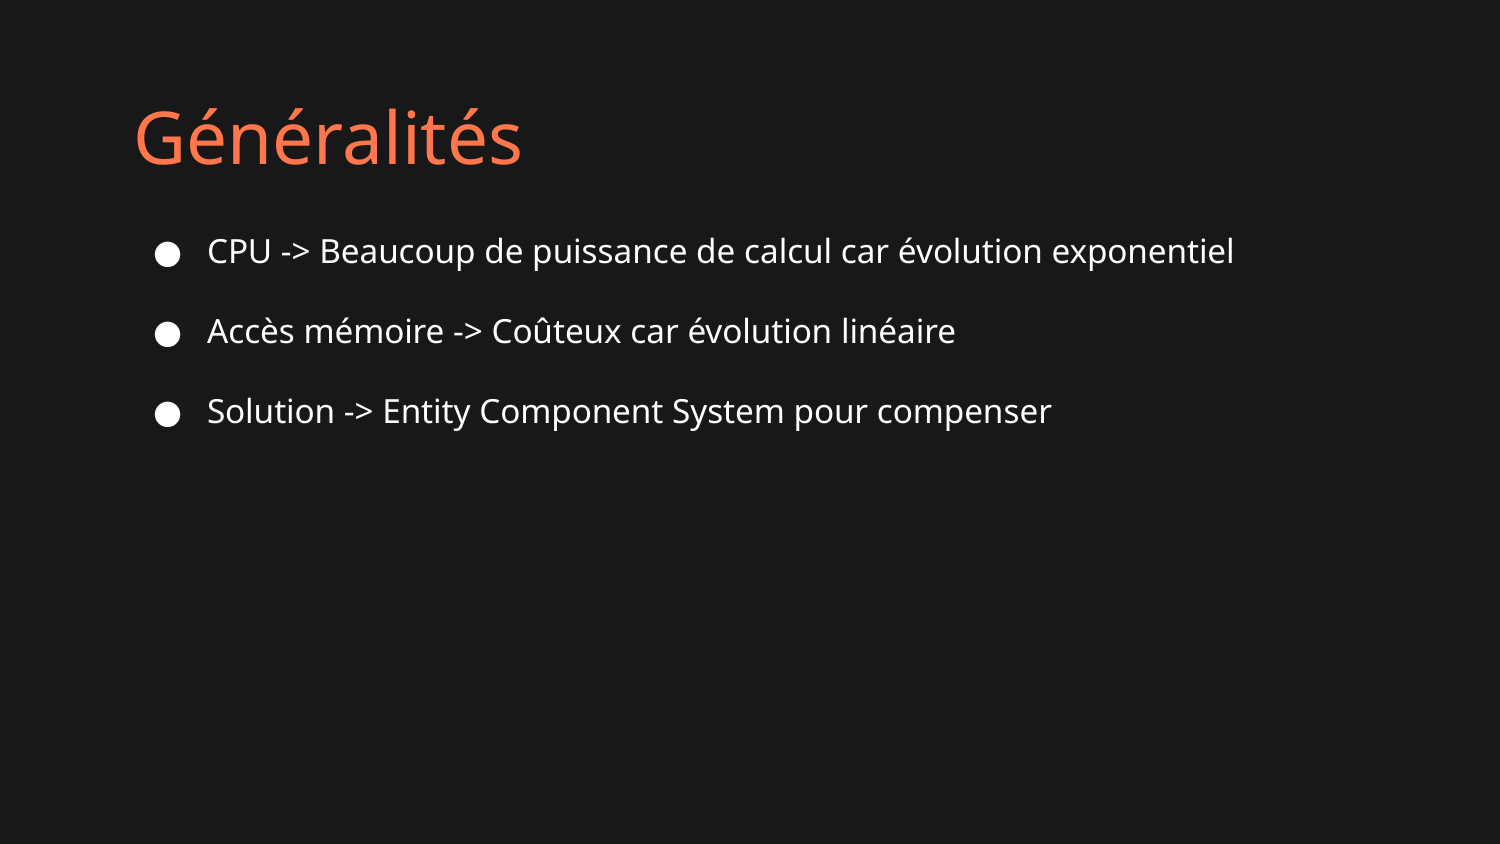

# Généralités
CPU -> Beaucoup de puissance de calcul car évolution exponentiel
Accès mémoire -> Coûteux car évolution linéaire
Solution -> Entity Component System pour compenser